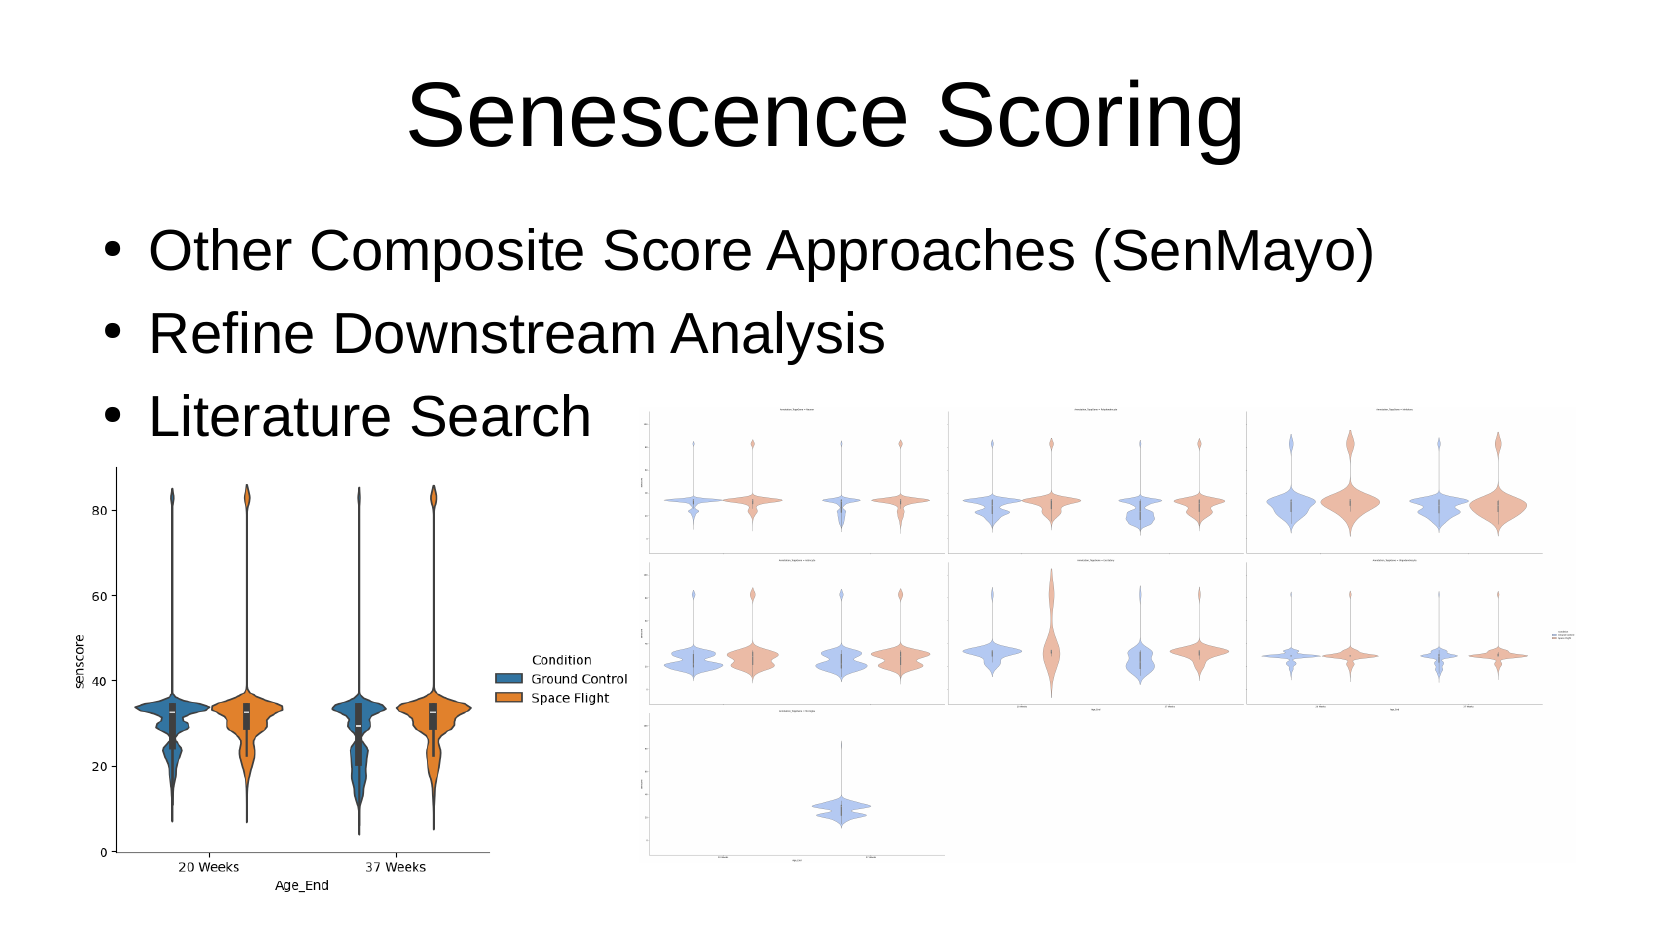

# Senescence Scoring
Other Composite Score Approaches (SenMayo)
Refine Downstream Analysis
Literature Search